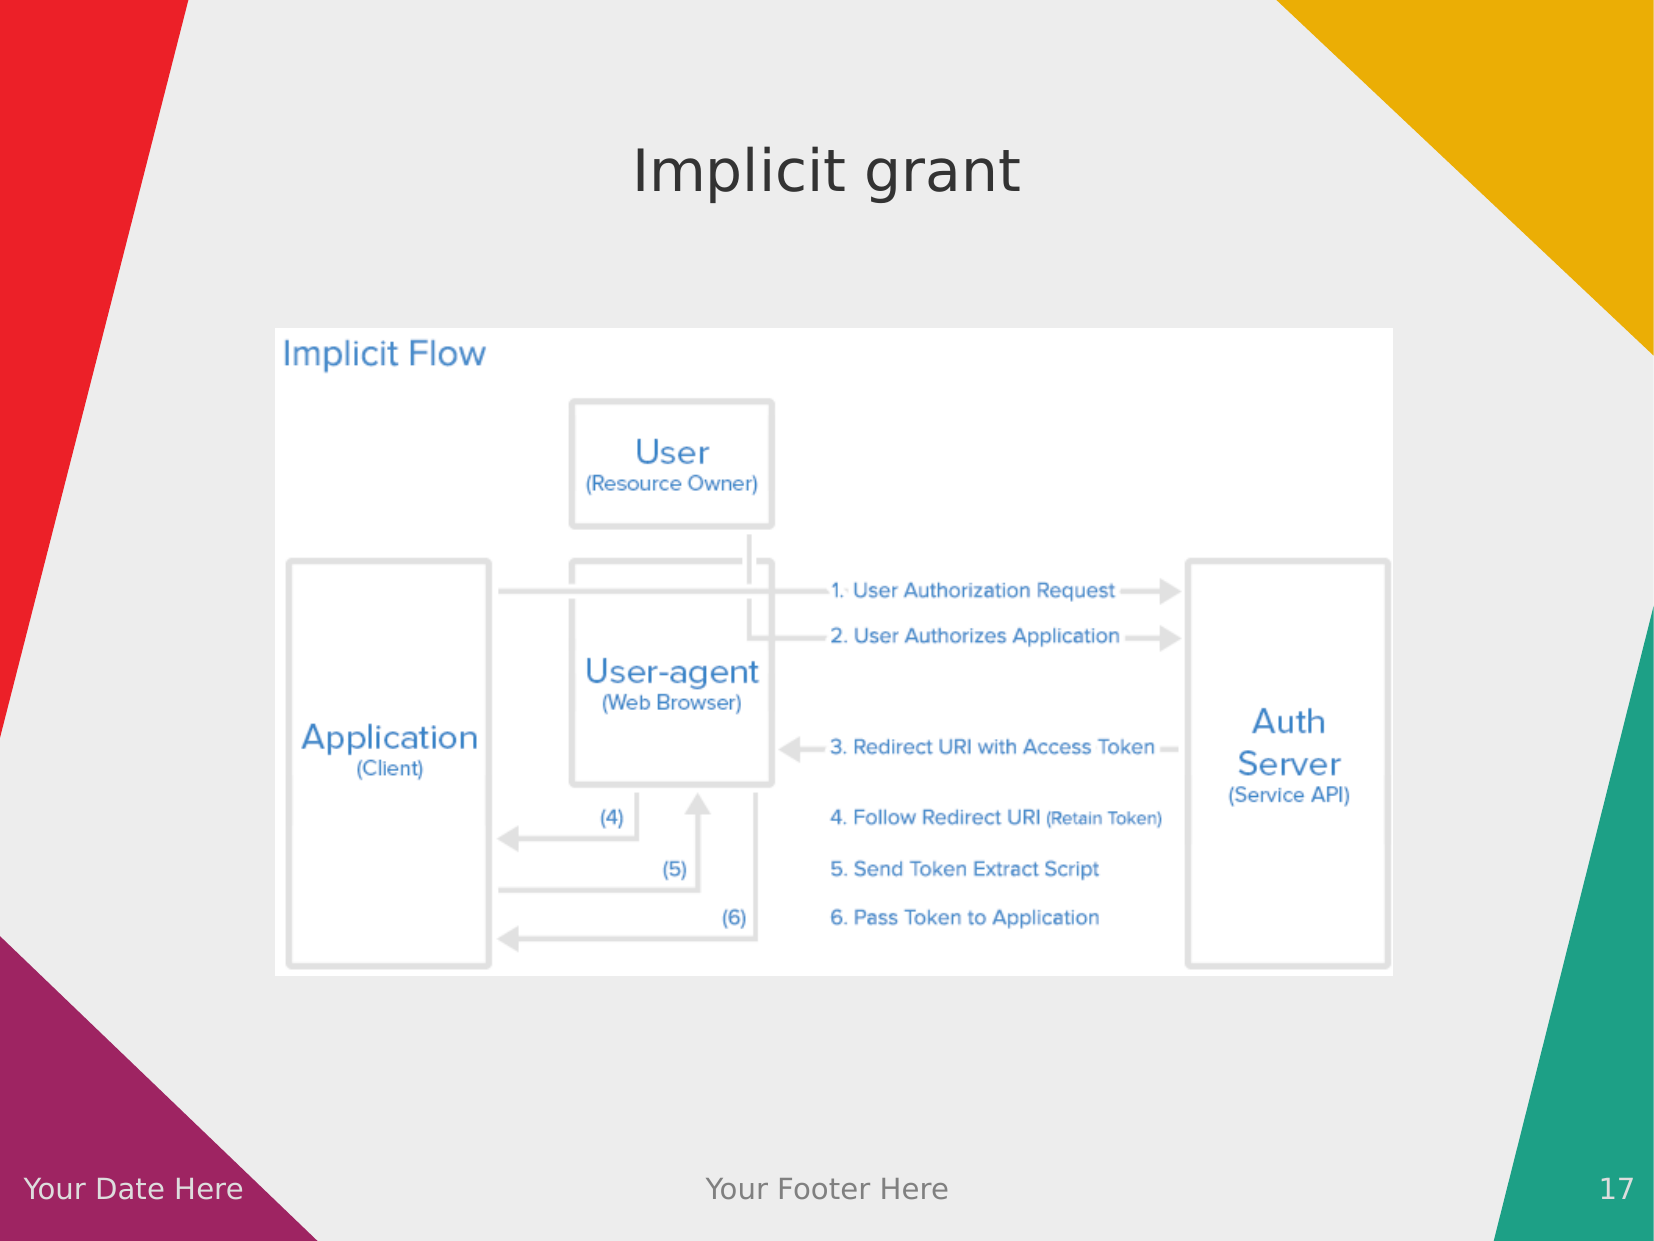

# Implicit grant
Your Date Here
Your Footer Here
17